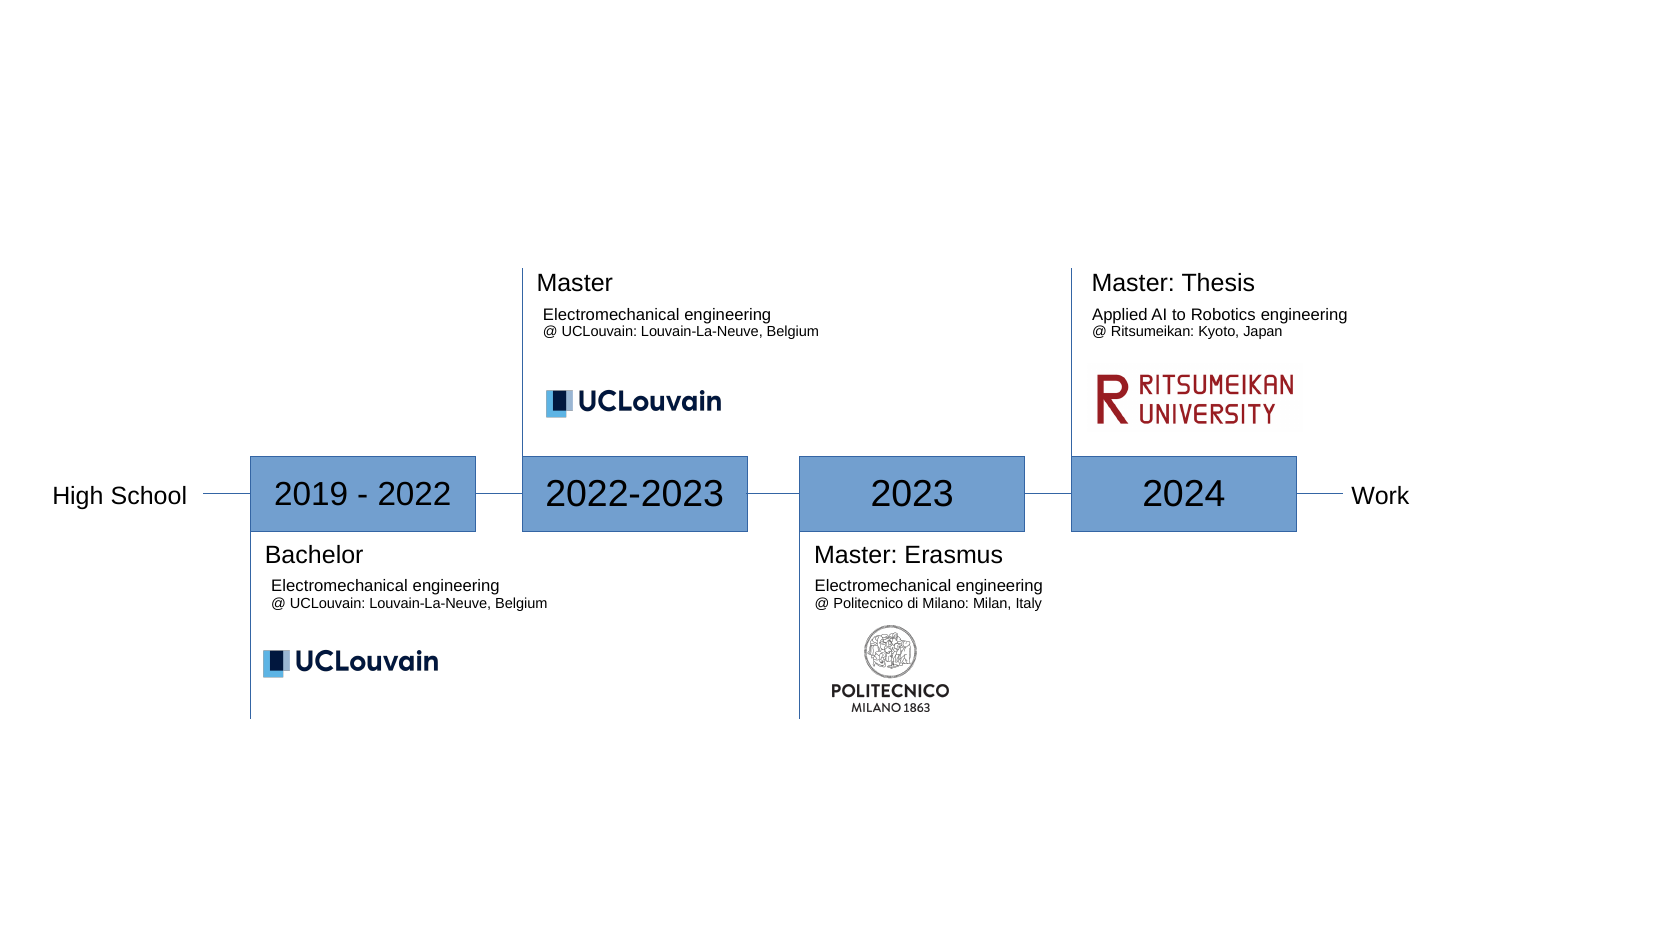

Master
Master: Thesis
Applied AI to Robotics engineering
@ Ritsumeikan: Kyoto, Japan
Electromechanical engineering
@ UCLouvain: Louvain-La-Neuve, Belgium
2019 - 2022
2022-2023
2023
2024
High School
Work
Bachelor
Master: Erasmus
Electromechanical engineering
@ Politecnico di Milano: Milan, Italy
Electromechanical engineering
@ UCLouvain: Louvain-La-Neuve, Belgium